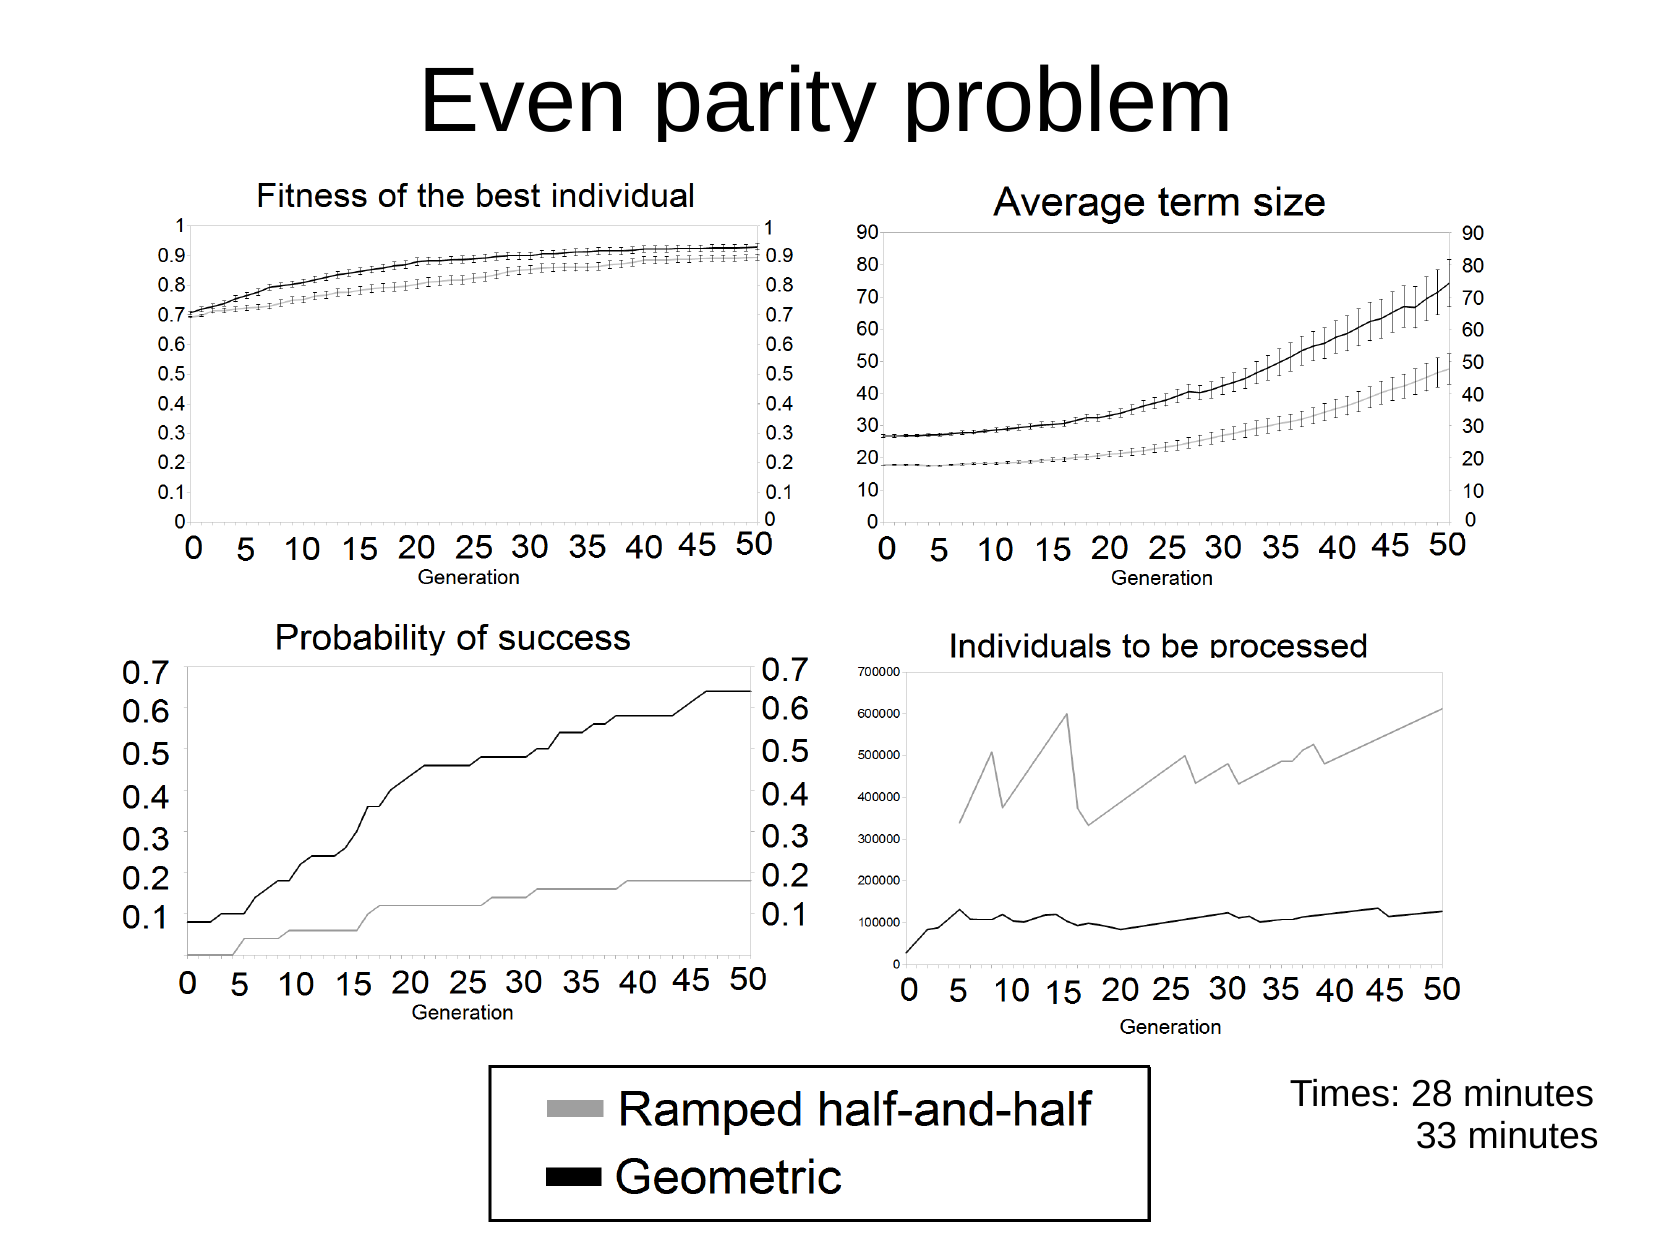

# Even parity problem
Times: 28 minutes
 33 minutes